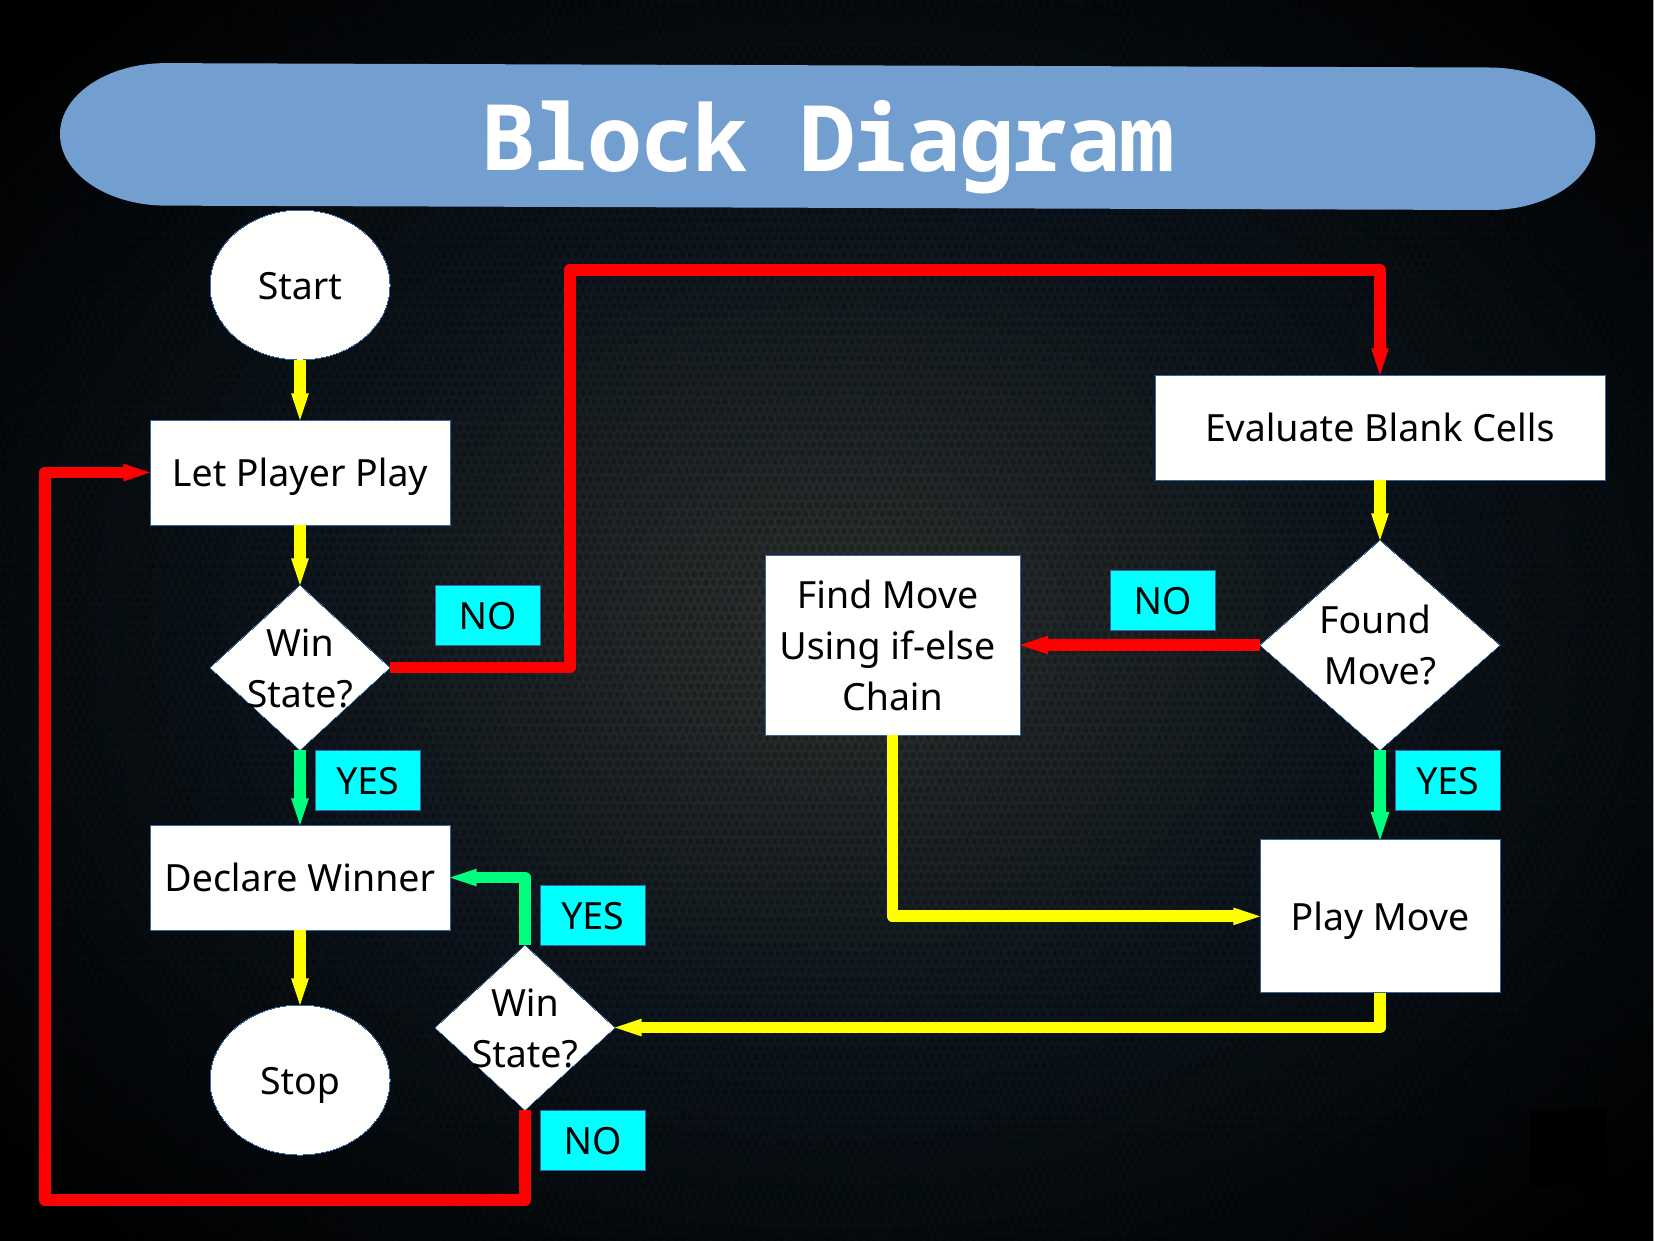

# Block Diagram
Start
Evaluate Blank Cells
Let Player Play
Found
Move?
Find Move
Using if-else
Chain
NO
Win
State?
NO
YES
YES
Declare Winner
Play Move
YES
Win
State?
Stop
NO
6